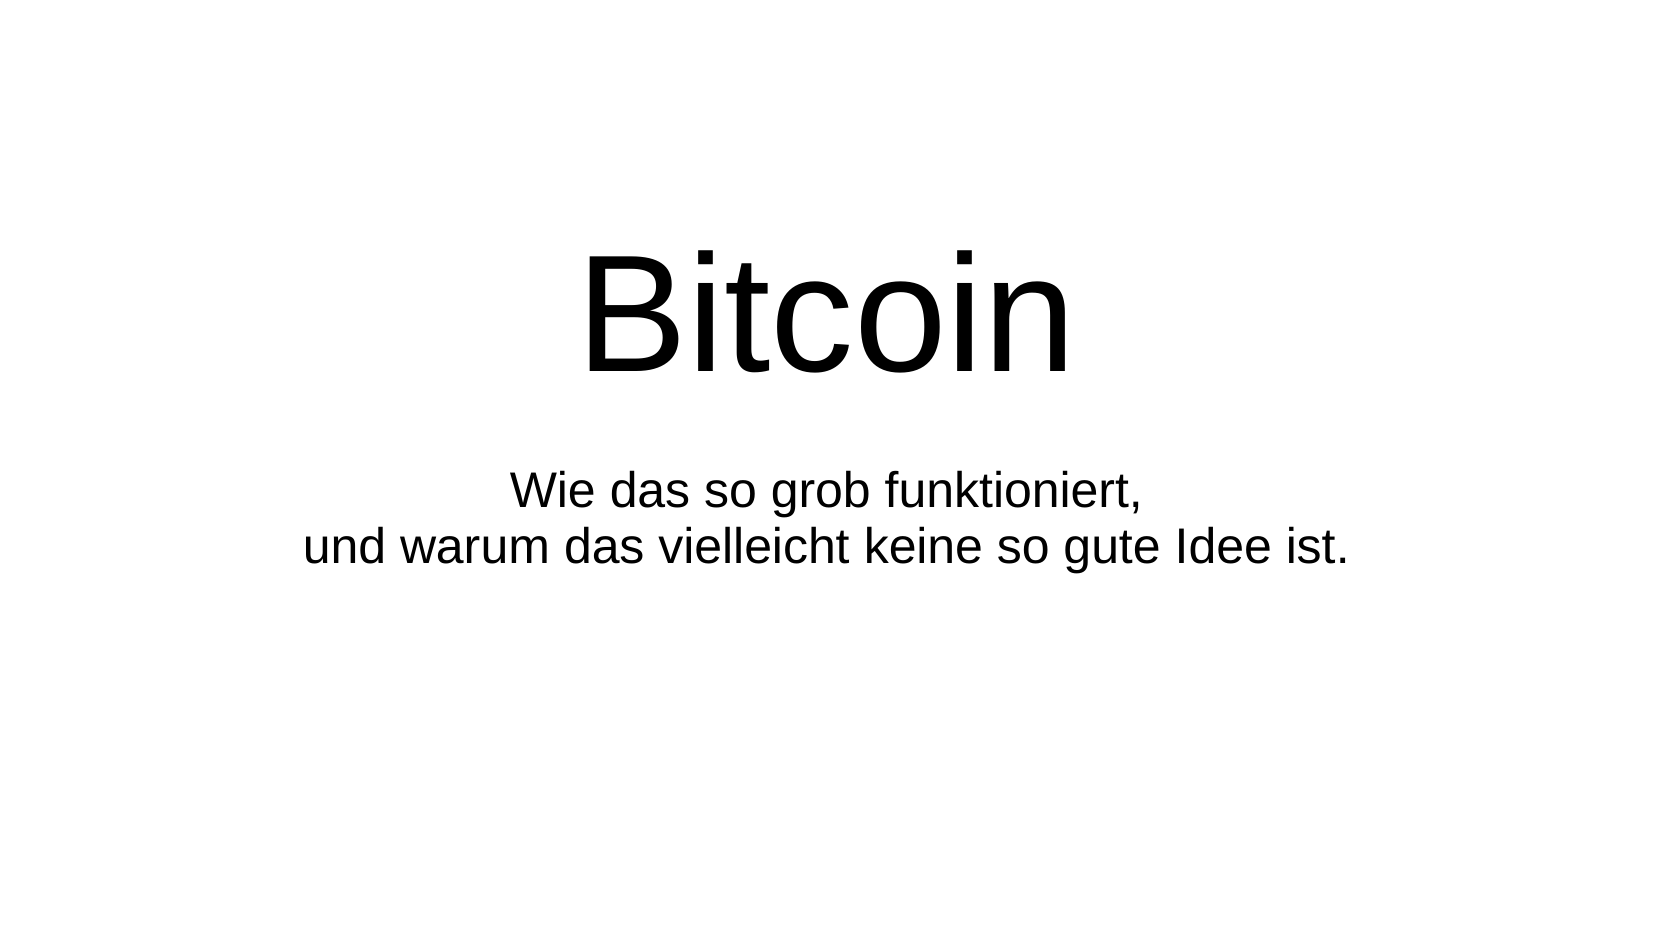

# Bitcoin
Wie das so grob funktioniert,
und warum das vielleicht keine so gute Idee ist.